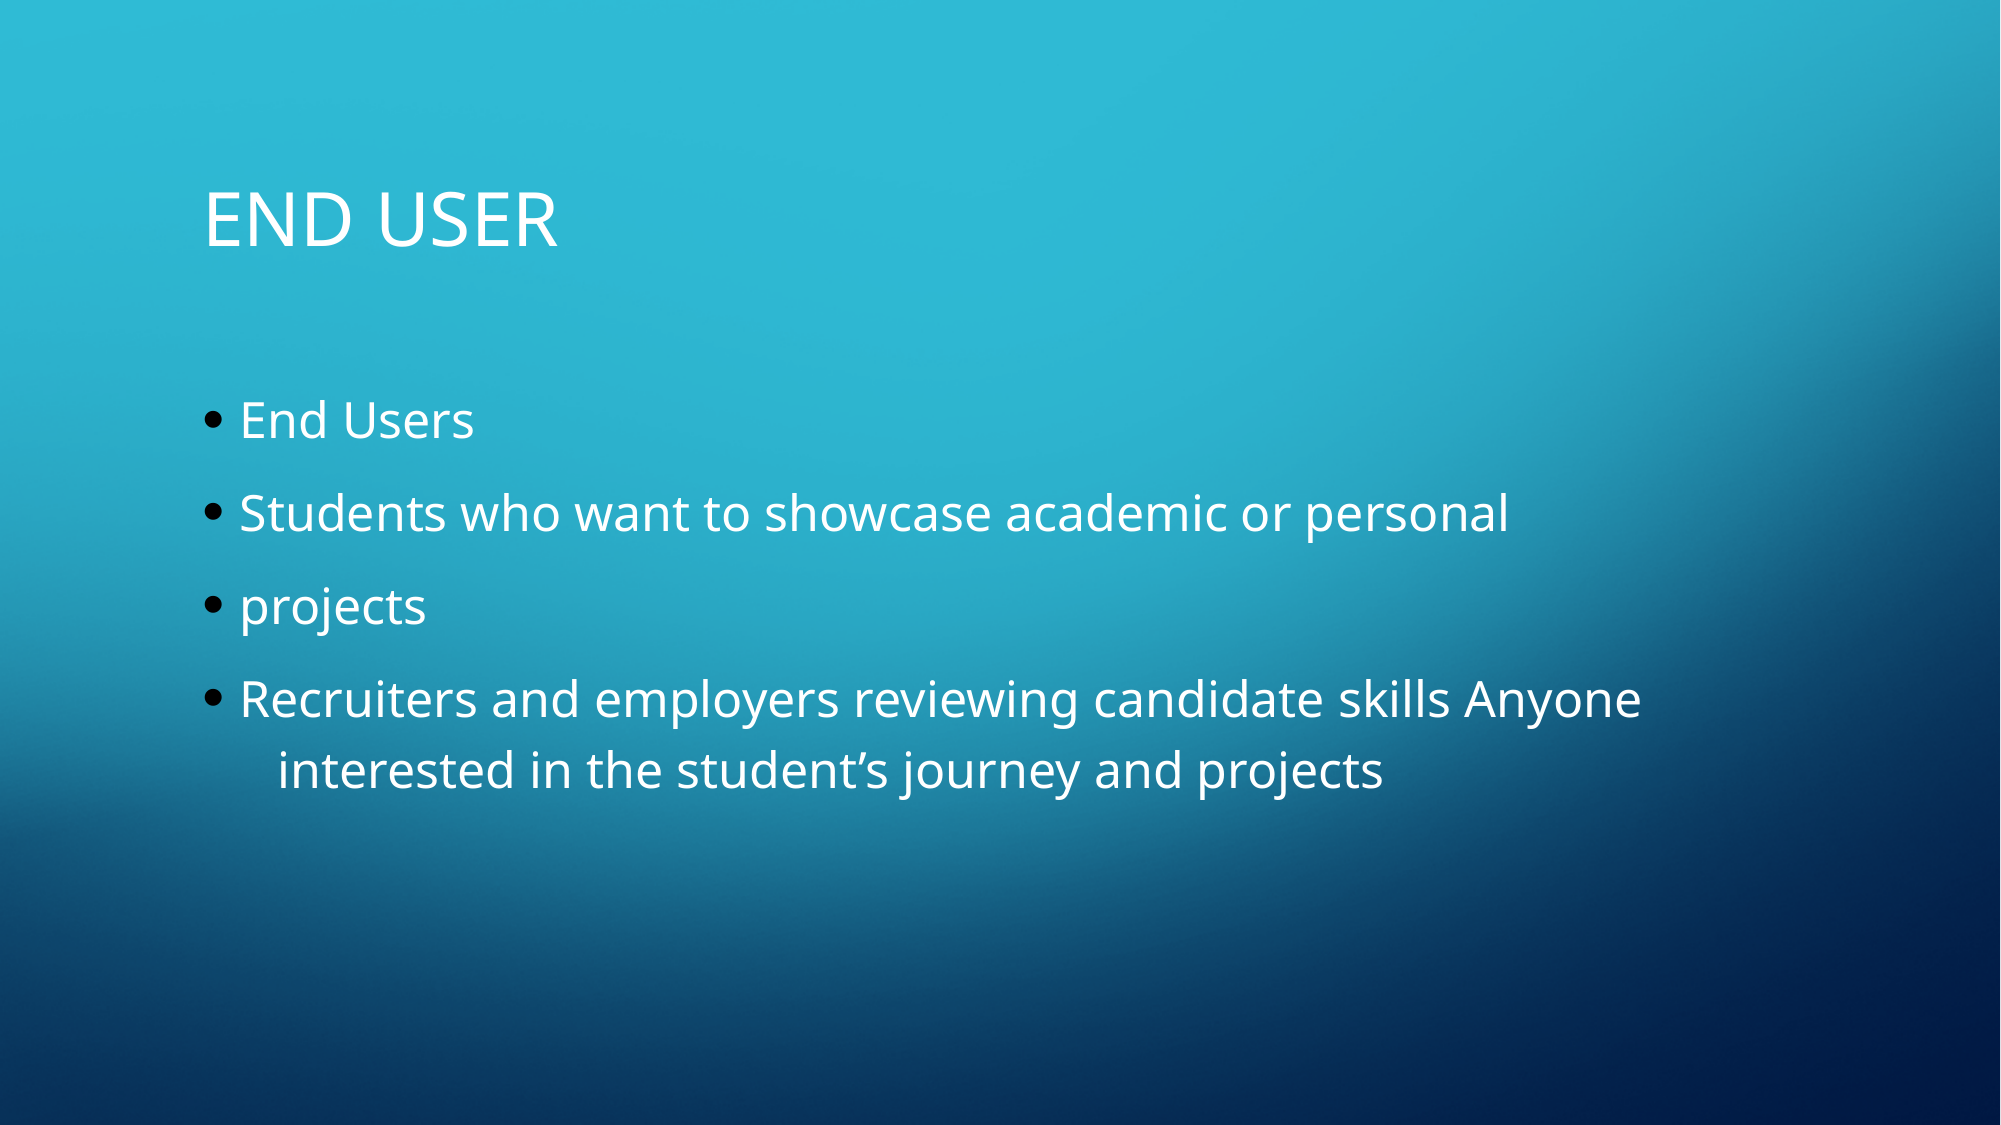

# End User
End Users
Students who want to showcase academic or personal
projects
Recruiters and employers reviewing candidate skills Anyone interested in the student’s journey and projects